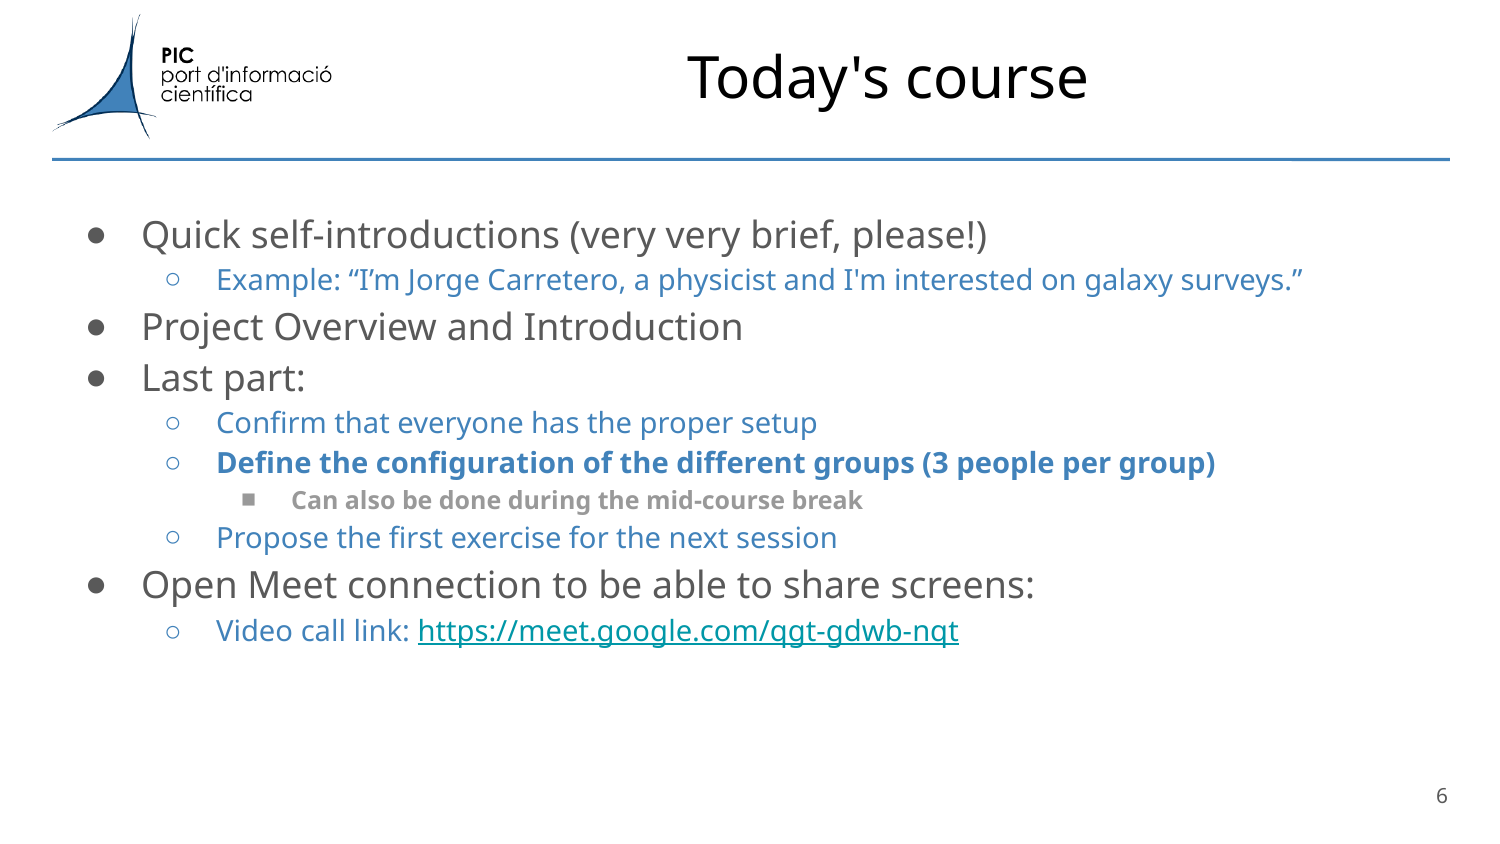

# Today's course
Quick self-introductions (very very brief, please!)
Example: “I’m Jorge Carretero, a physicist and I'm interested on galaxy surveys.”
Project Overview and Introduction
Last part:
Confirm that everyone has the proper setup
Define the configuration of the different groups (3 people per group)
Can also be done during the mid-course break
Propose the first exercise for the next session
Open Meet connection to be able to share screens:
Video call link: https://meet.google.com/qgt-gdwb-nqt